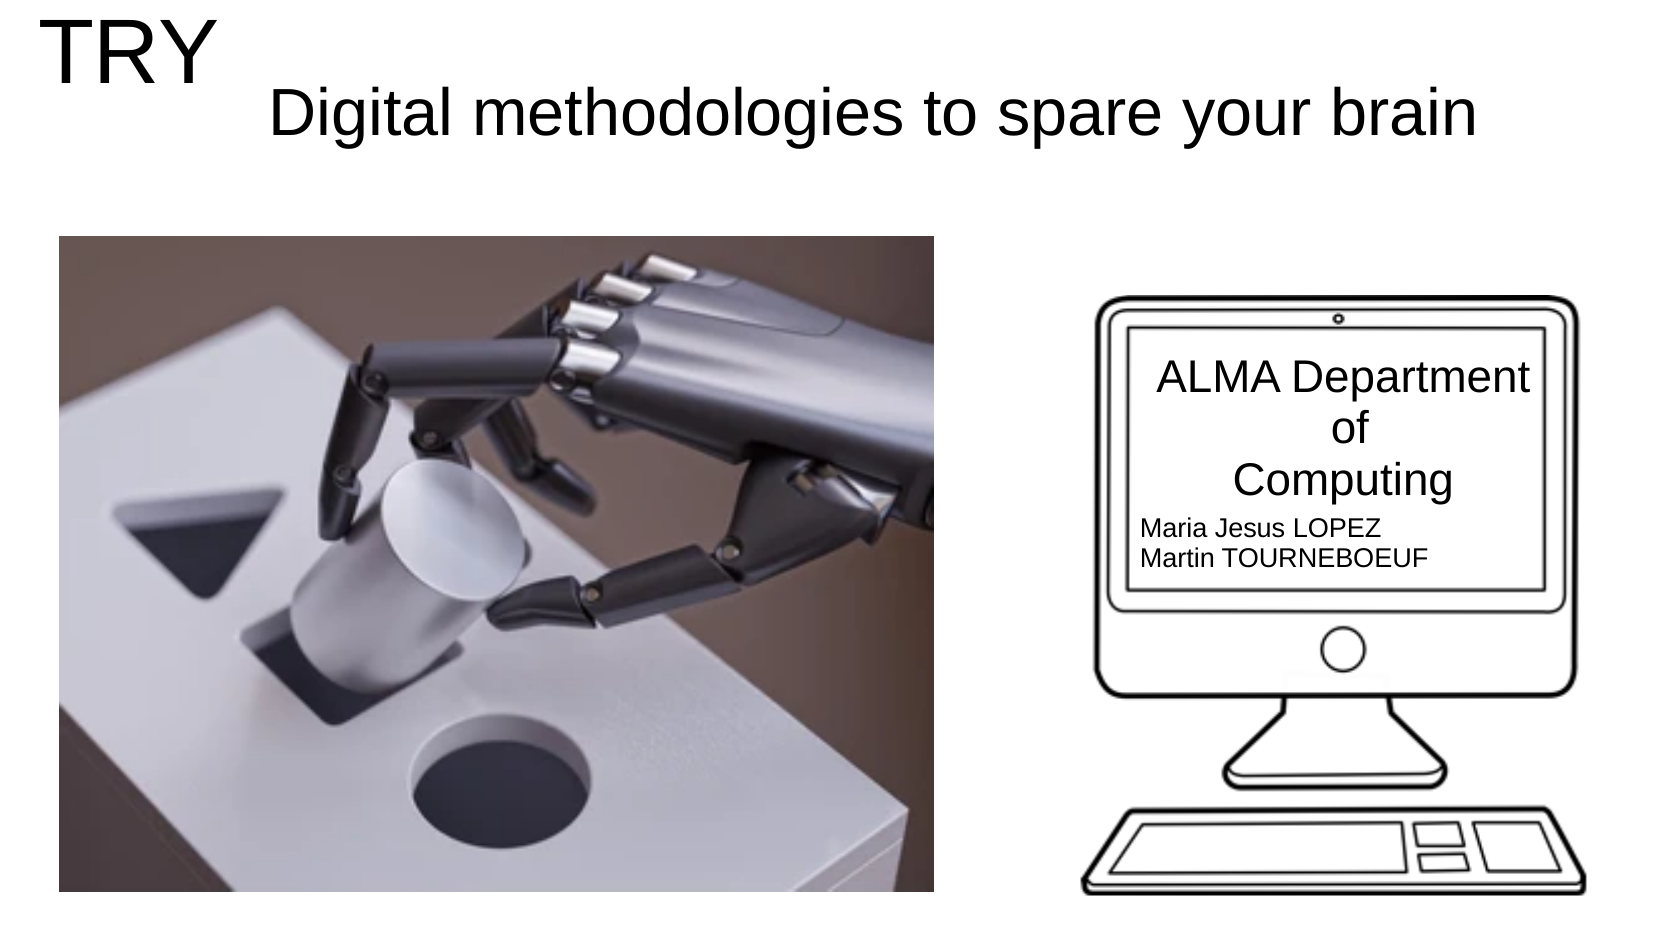

TRY
# Digital methodologies to spare your brain
ALMA Department
 of
Computing
Maria Jesus LOPEZ
Martin TOURNEBOEUF